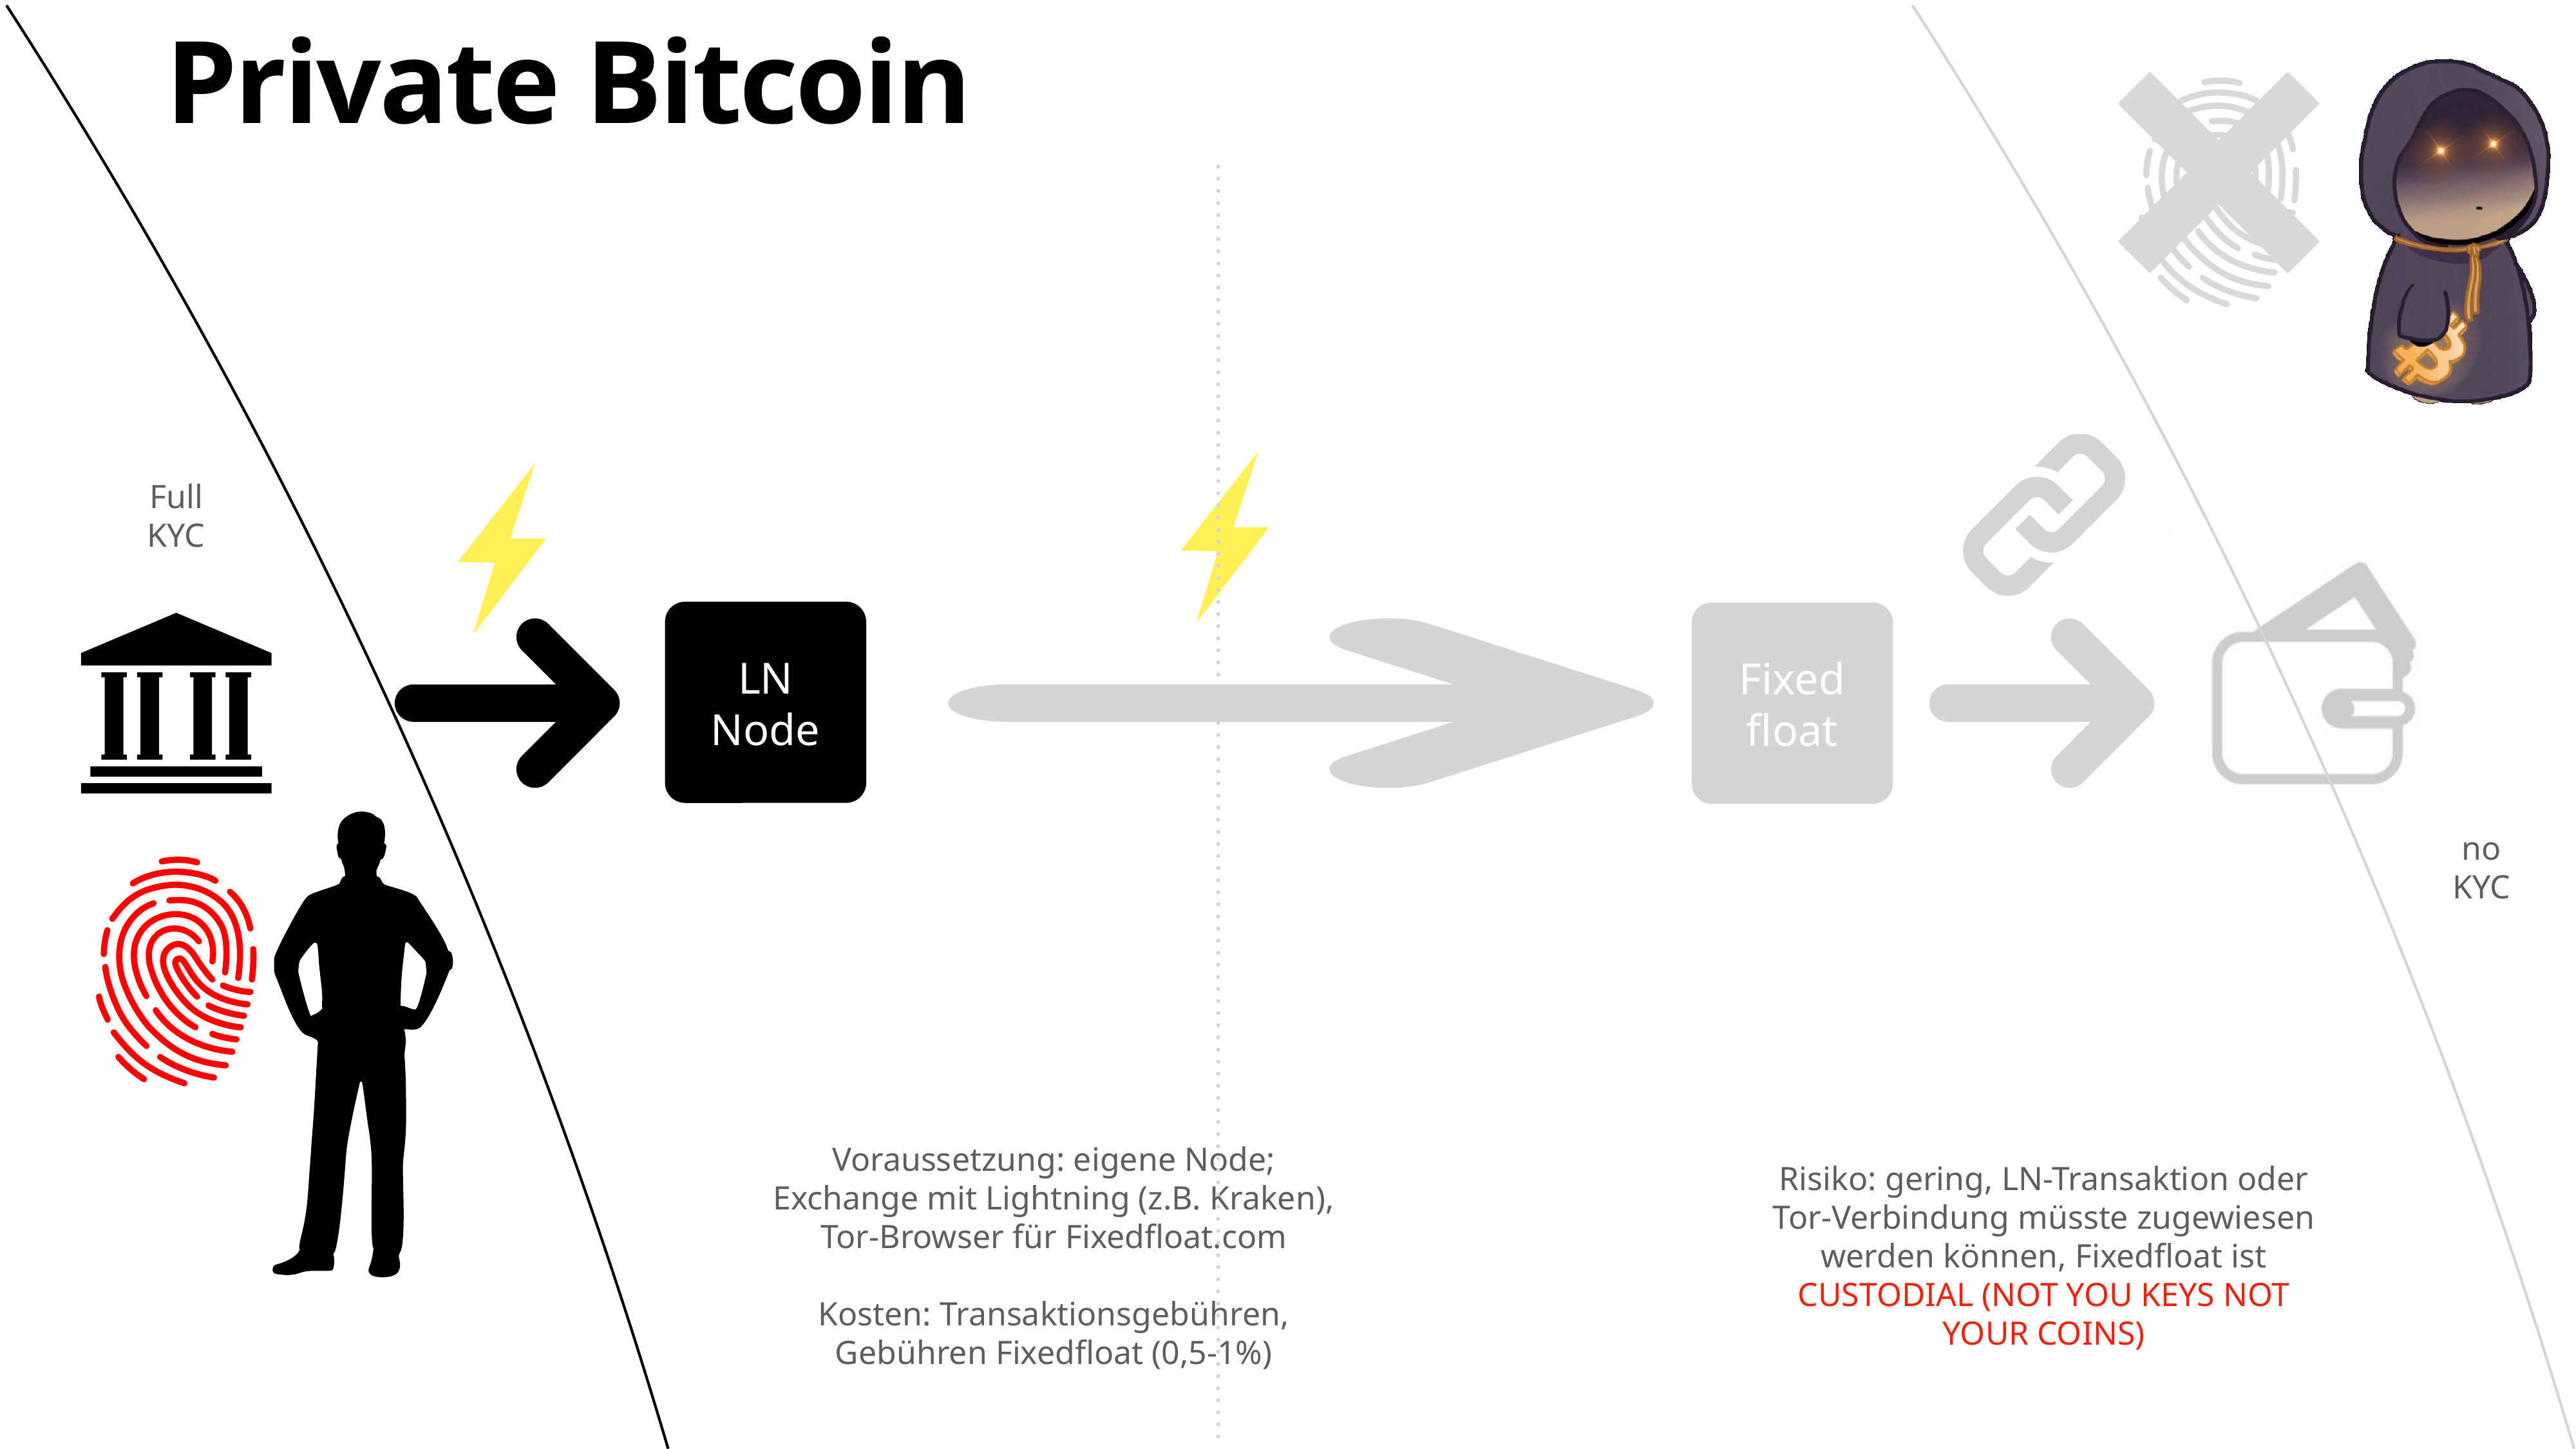

Private Bitcoin
Full
KYC
LN
Node
Fixed
float
no
KYC
Voraussetzung: eigene Node; Exchange mit Lightning (z.B. Kraken), Tor-Browser für Fixedfloat.com
Kosten: Transaktionsgebühren, Gebühren Fixedfloat (0,5-1%)
Risiko: gering, LN-Transaktion oder Tor-Verbindung müsste zugewiesen werden können, Fixedfloat ist CUSTODIAL (NOT YOU KEYS NOT YOUR COINS)